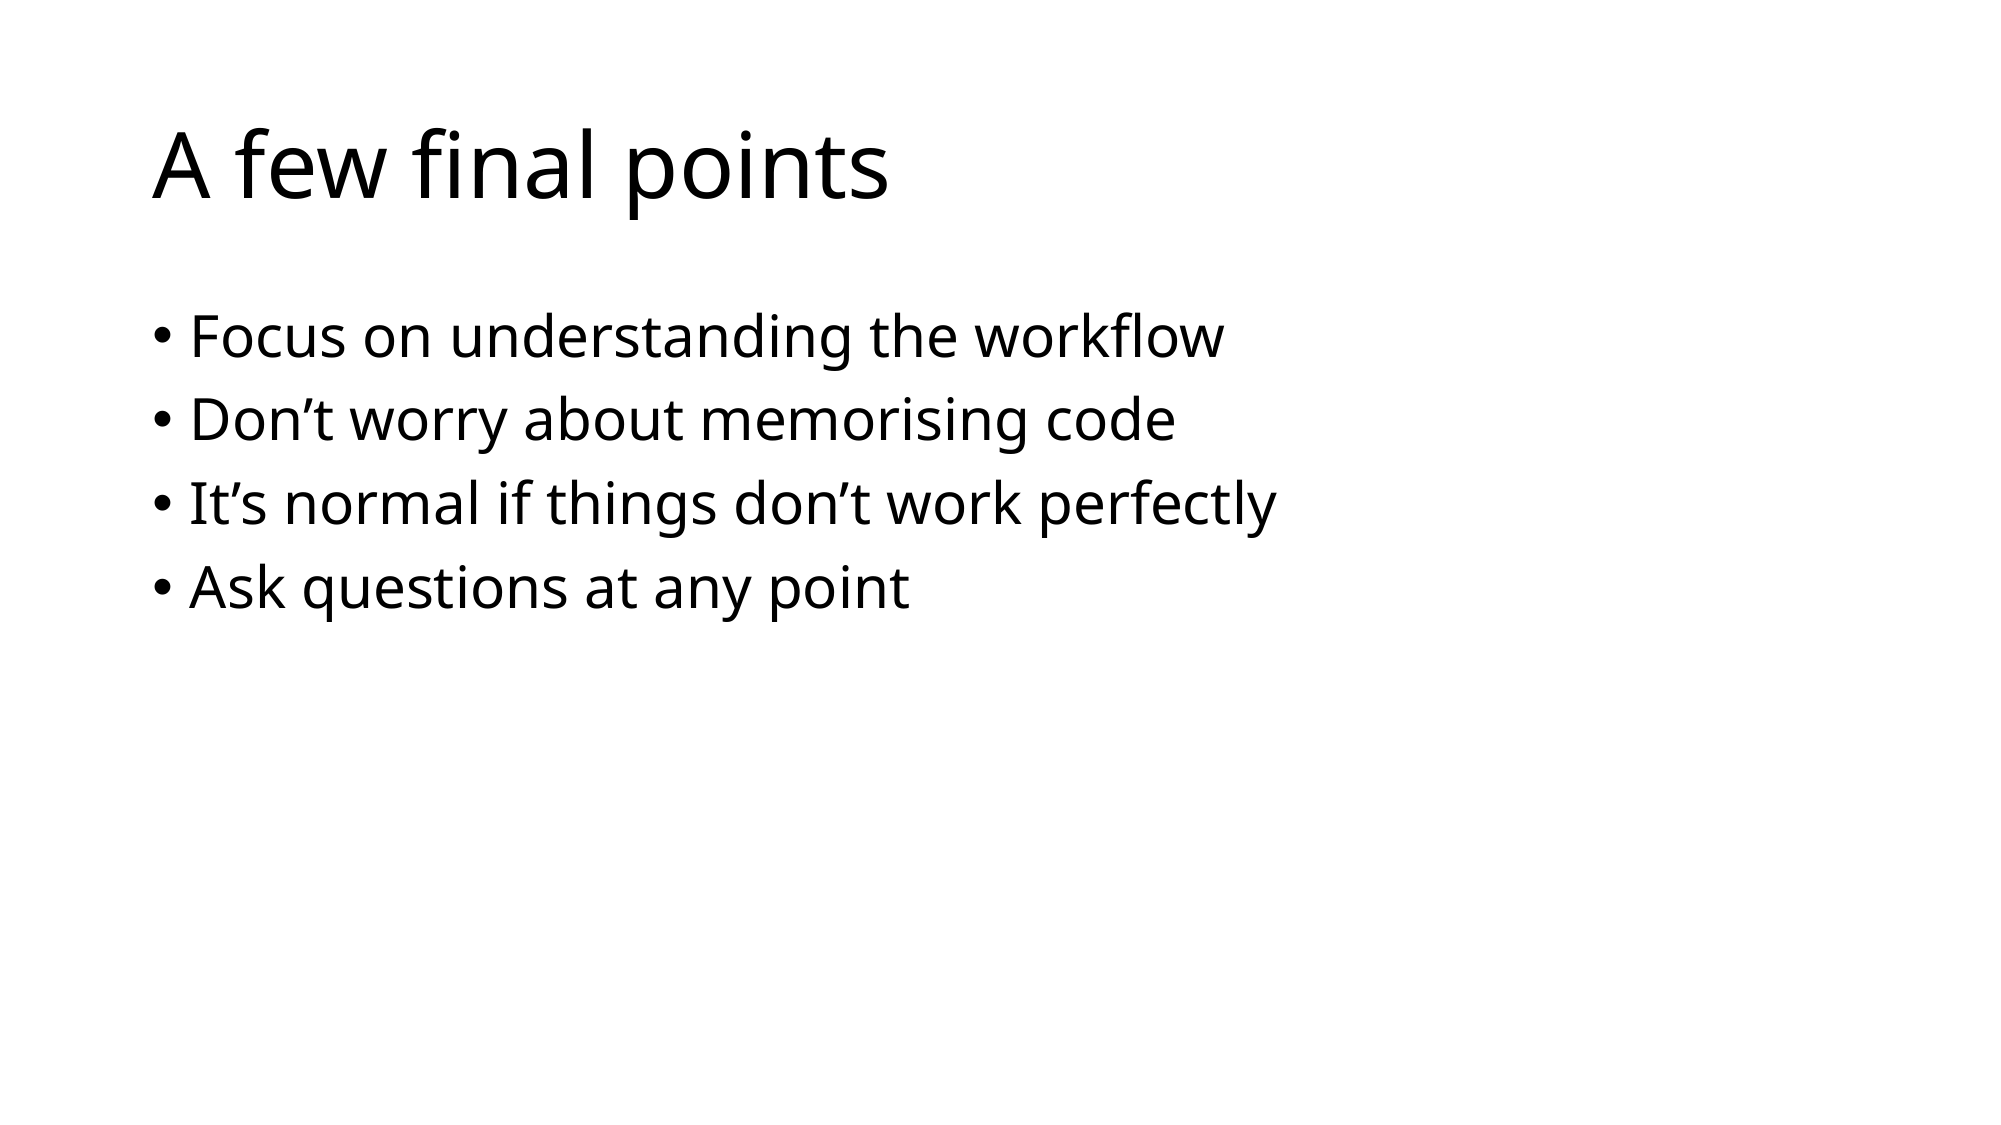

# A few final points
Focus on understanding the workflow
Don’t worry about memorising code
It’s normal if things don’t work perfectly
Ask questions at any point